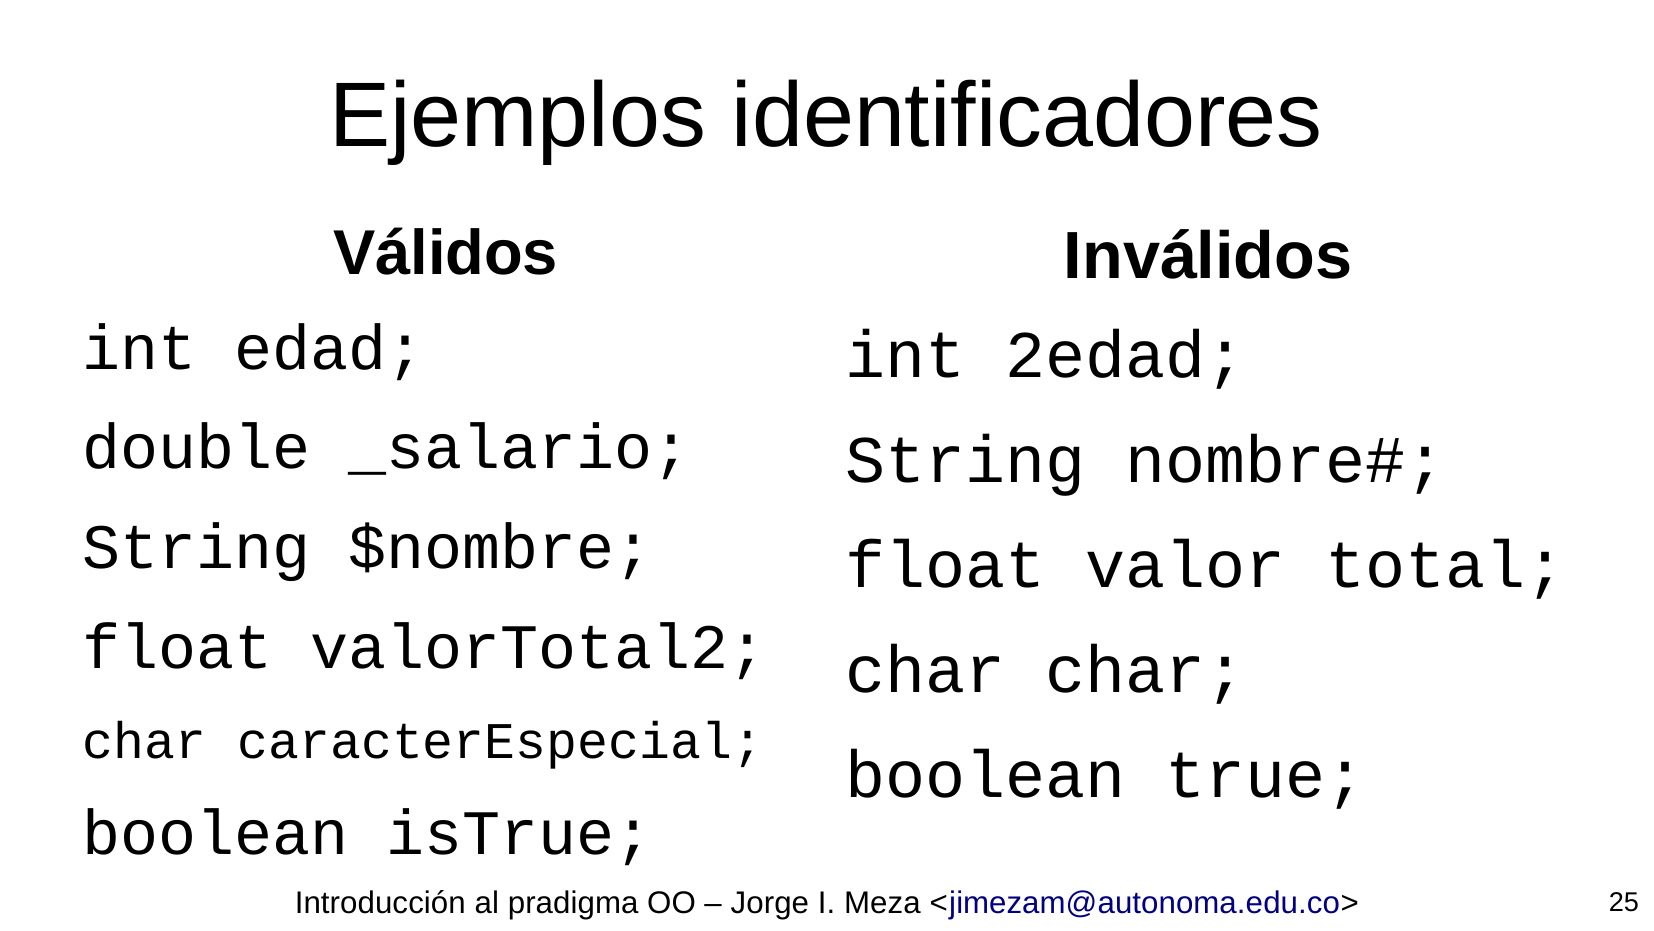

# Ejemplos identificadores
Válidos
int edad;
double _salario;
String $nombre;
float valorTotal2;
char caracterEspecial;
boolean isTrue;
Inválidos
int 2edad;
String nombre#;
float valor total;
char char;
boolean true;